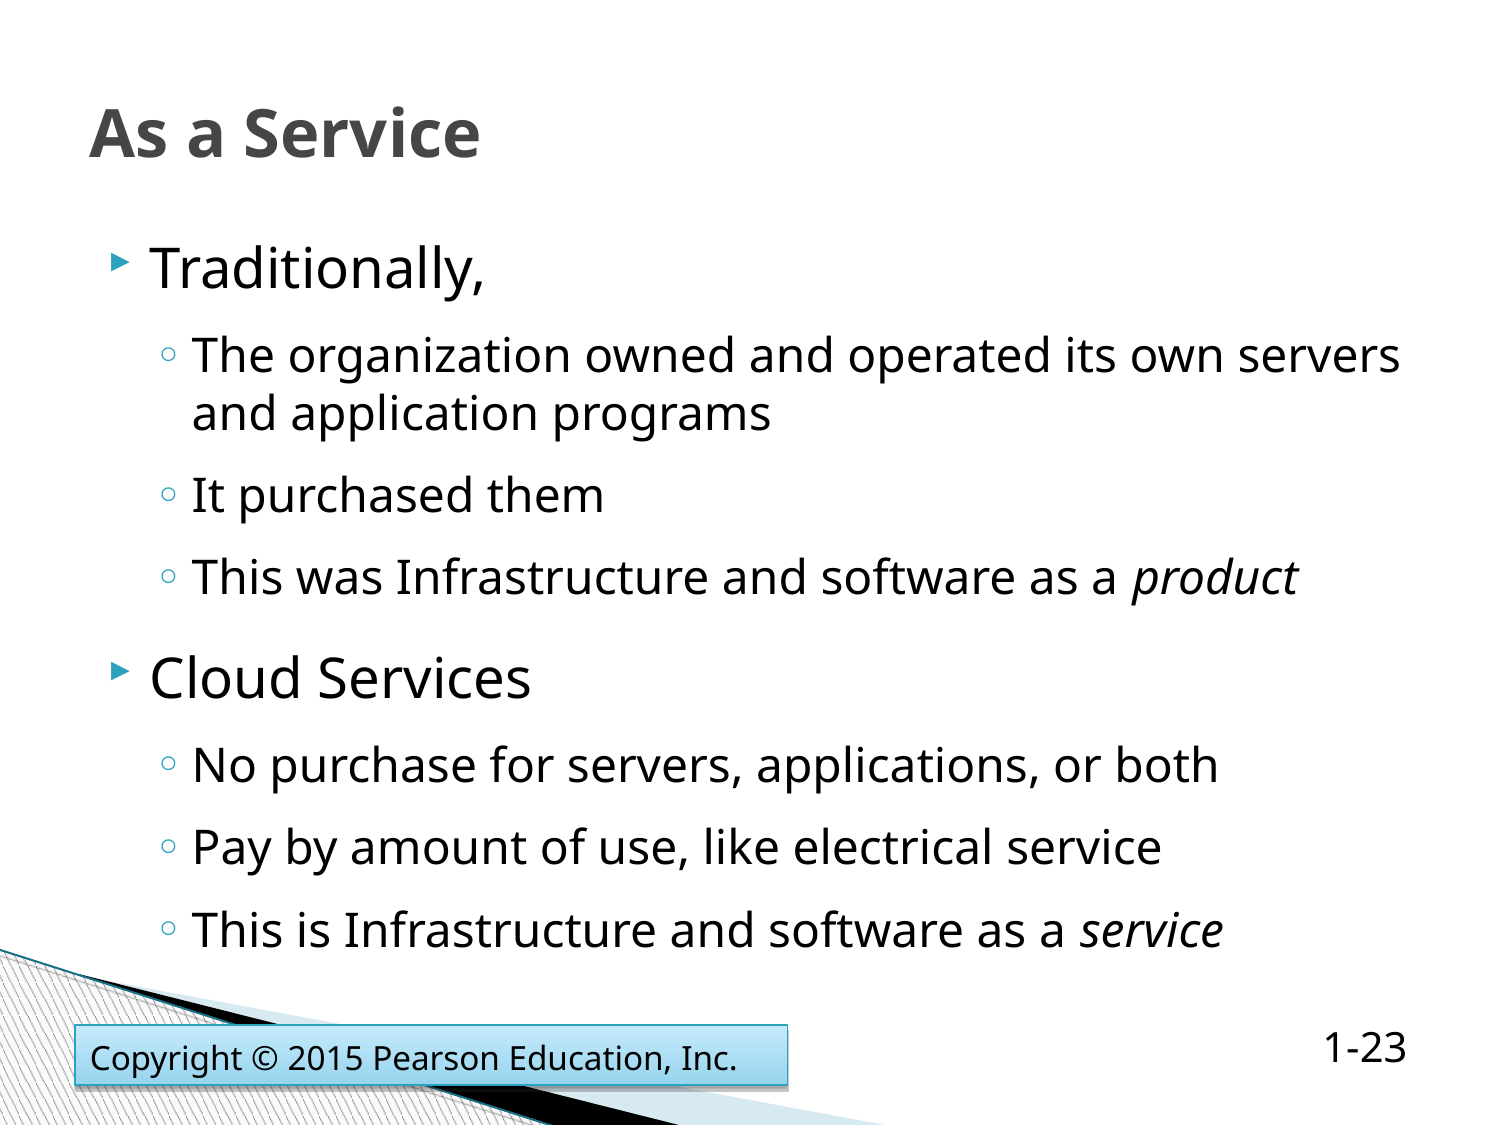

As a Service
# Traditionally,
The organization owned and operated its own servers and application programs
It purchased them
This was Infrastructure and software as a product
Cloud Services
No purchase for servers, applications, or both
Pay by amount of use, like electrical service
This is Infrastructure and software as a service
Copyright © 2015 Pearson Education, Inc.